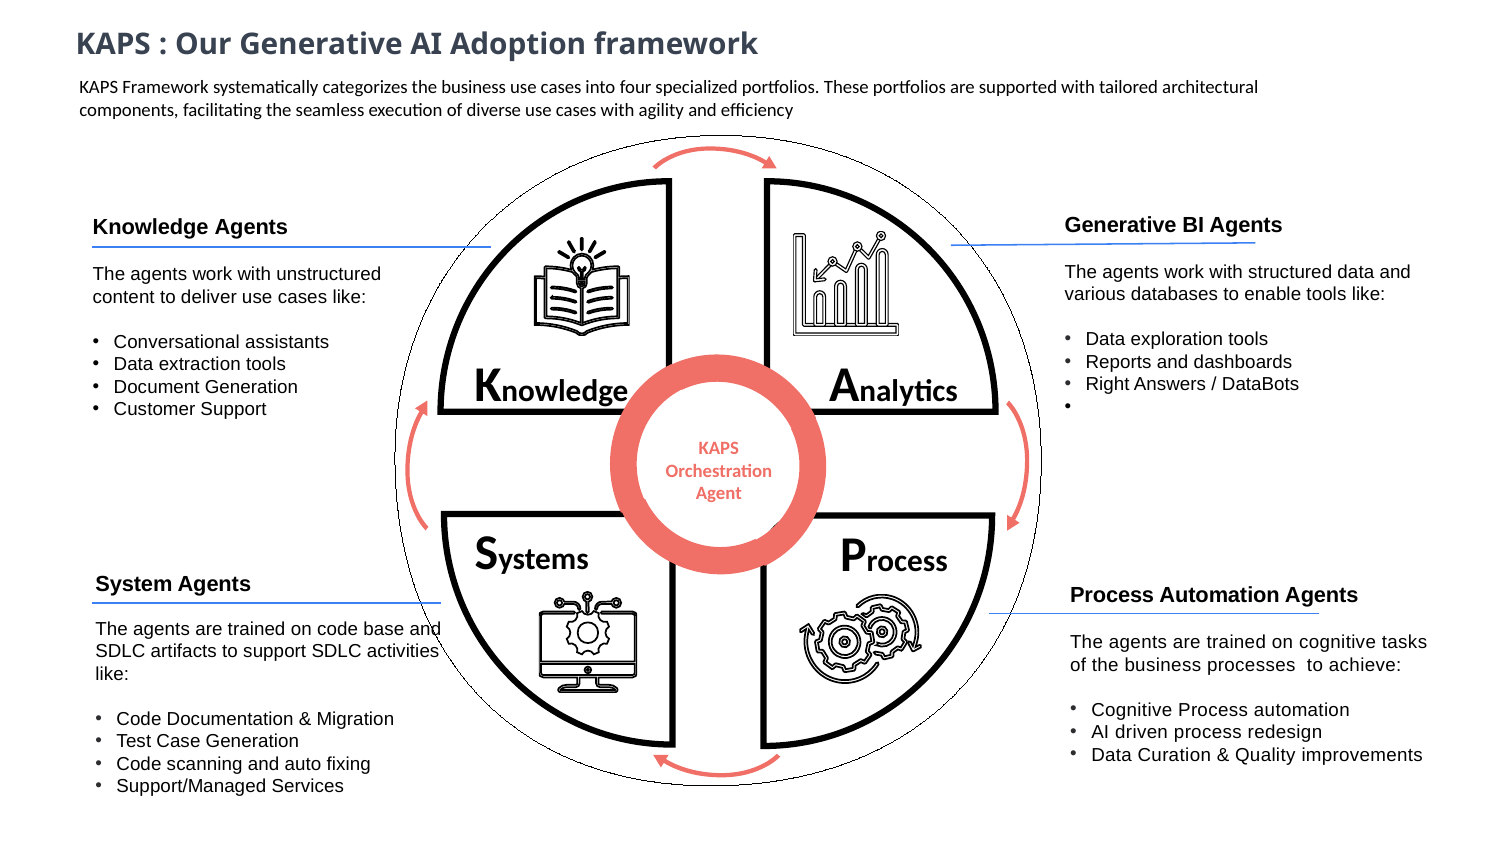

KAPS : Our Generative AI Adoption framework
KAPS Framework systematically categorizes the business use cases into four specialized portfolios. These portfolios are supported with tailored architectural components, facilitating the seamless execution of diverse use cases with agility and efficiency
Knowledge
Analytics
Systems
Process
Generative BI Agents
The agents work with structured data and various databases to enable tools like:
Data exploration tools
Reports and dashboards
Right Answers / DataBots
Knowledge Agents
The agents work with unstructured content to deliver use cases like:
Conversational assistants
Data extraction tools
Document Generation
Customer Support
System Agents
The agents are trained on code base and SDLC artifacts to support SDLC activities like:
Code Documentation & Migration
Test Case Generation
Code scanning and auto fixing
Support/Managed Services
Process Automation Agents
The agents are trained on cognitive tasks of the business processes to achieve:
Cognitive Process automation
AI driven process redesign
Data Curation & Quality improvements
KAPS Orchestration Agent